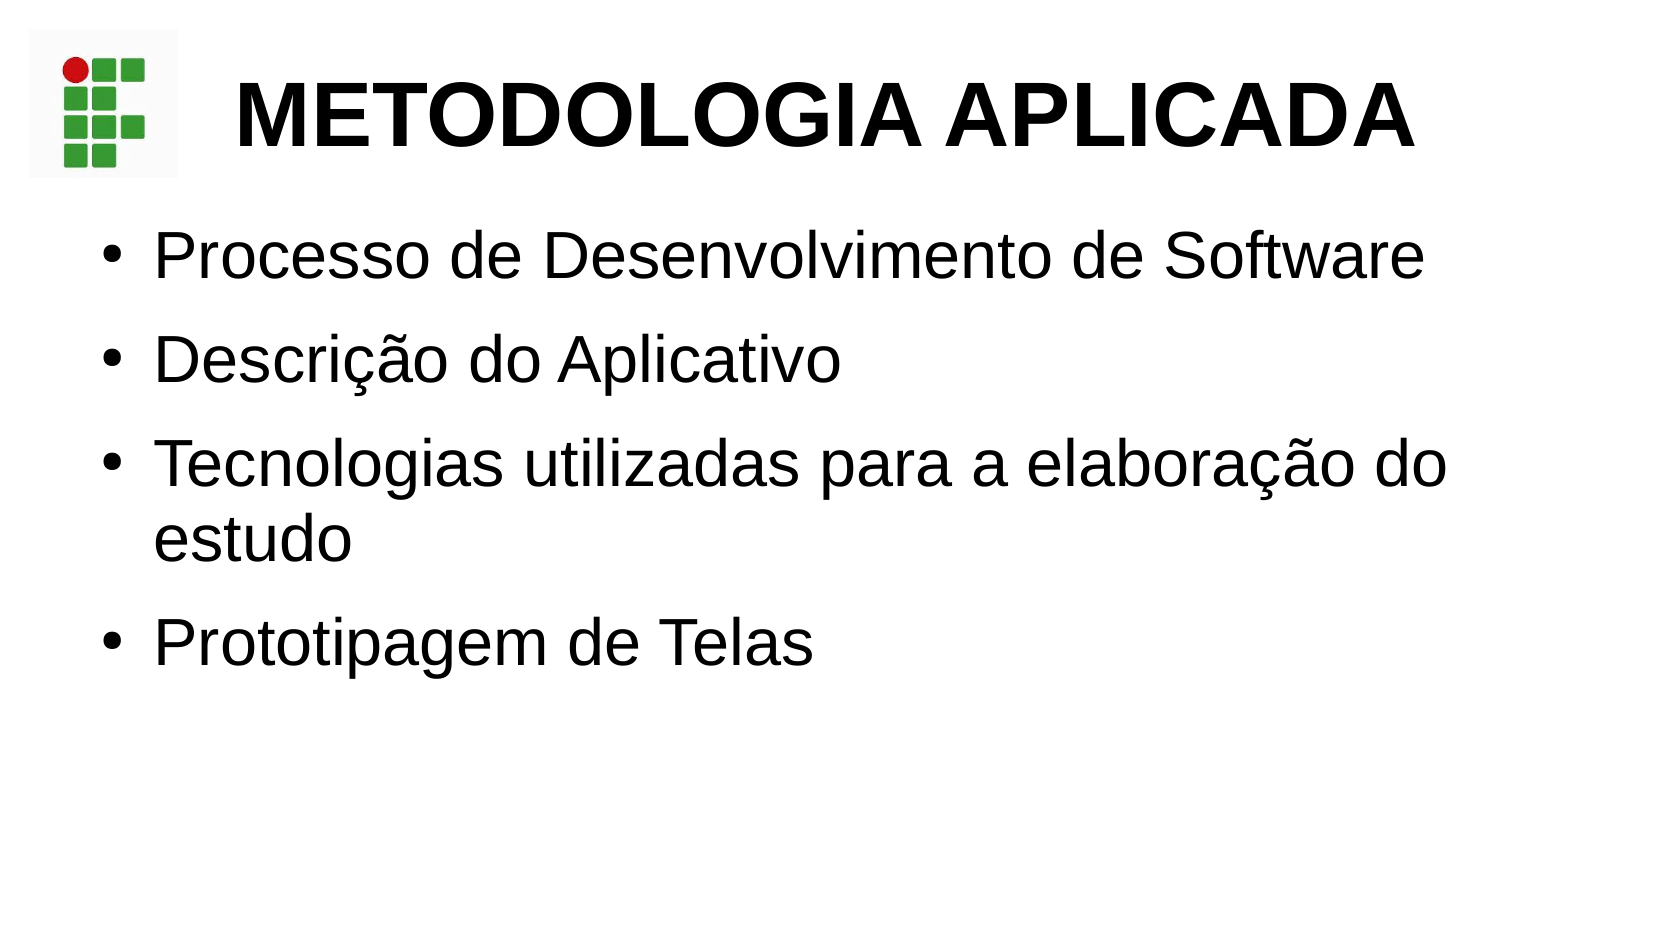

# METODOLOGIA APLICADA
Processo de Desenvolvimento de Software
Descrição do Aplicativo
Tecnologias utilizadas para a elaboração do estudo
Prototipagem de Telas